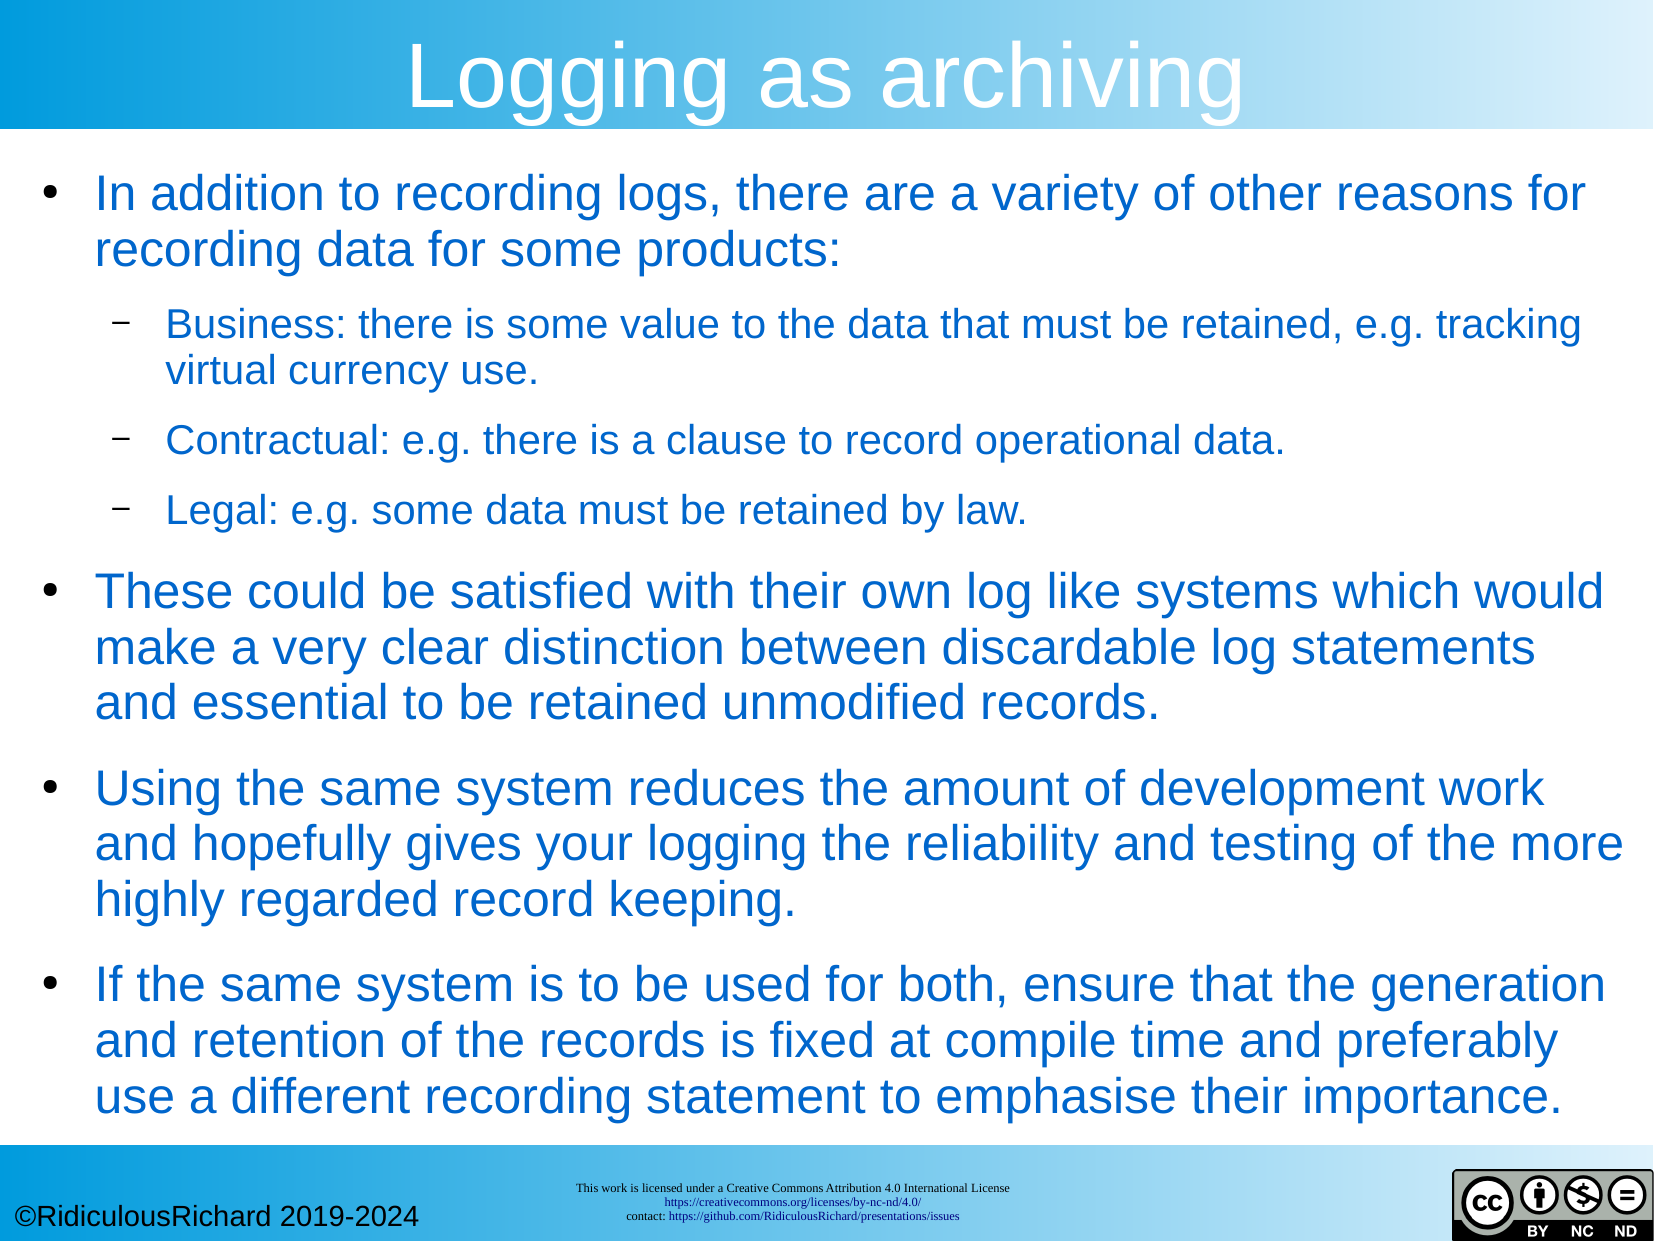

# Logging as archiving
In addition to recording logs, there are a variety of other reasons for recording data for some products:
Business: there is some value to the data that must be retained, e.g. tracking virtual currency use.
Contractual: e.g. there is a clause to record operational data.
Legal: e.g. some data must be retained by law.
These could be satisfied with their own log like systems which would make a very clear distinction between discardable log statements and essential to be retained unmodified records.
Using the same system reduces the amount of development work and hopefully gives your logging the reliability and testing of the more highly regarded record keeping.
If the same system is to be used for both, ensure that the generation and retention of the records is fixed at compile time and preferably use a different recording statement to emphasise their importance.